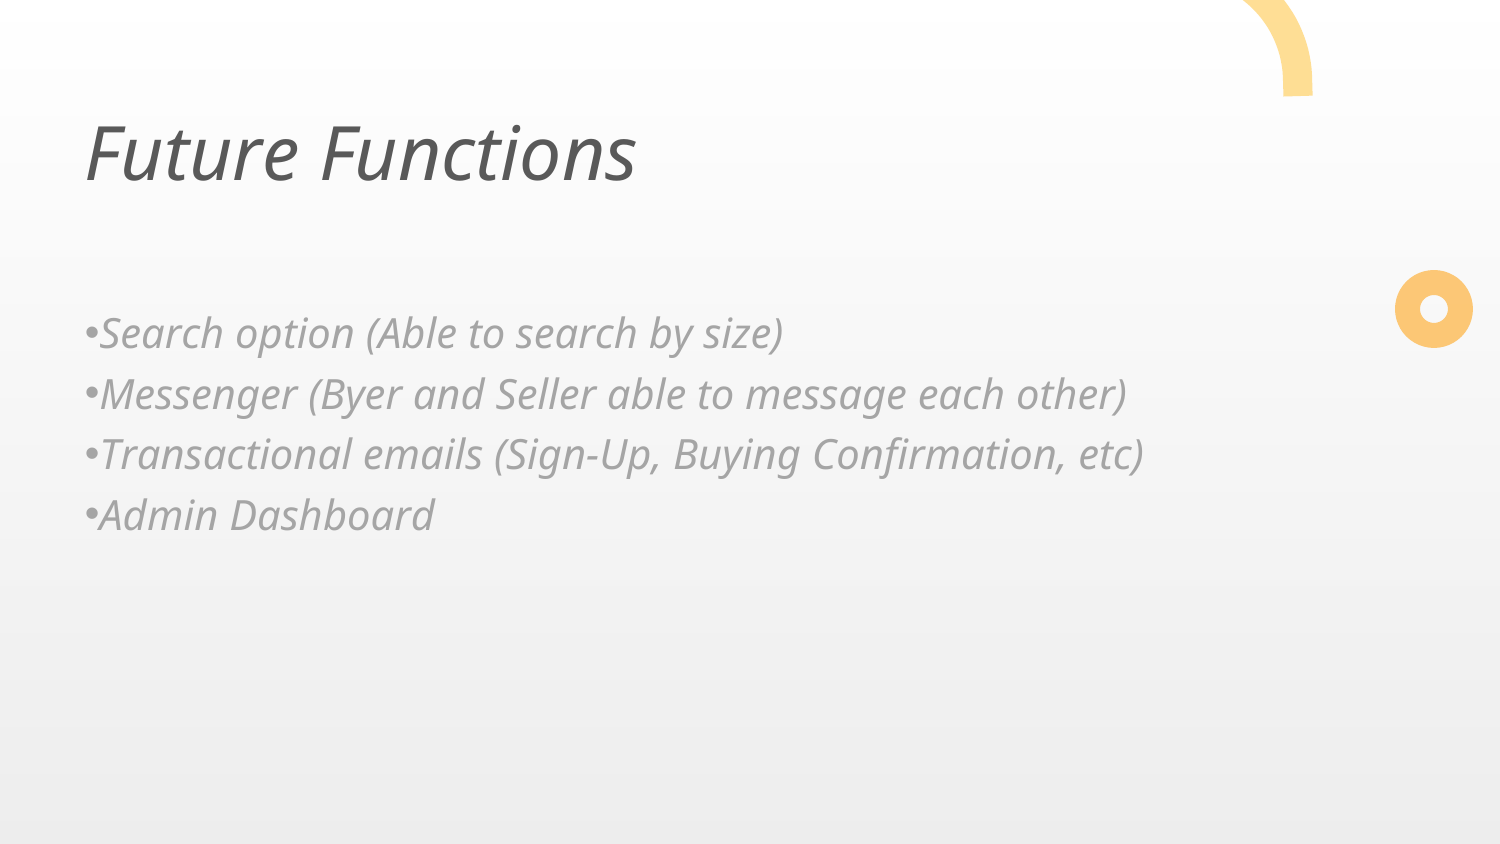

Future Functions
Search option (Able to search by size)
Messenger (Byer and Seller able to message each other)
Transactional emails (Sign-Up, Buying Confirmation, etc)
Admin Dashboard